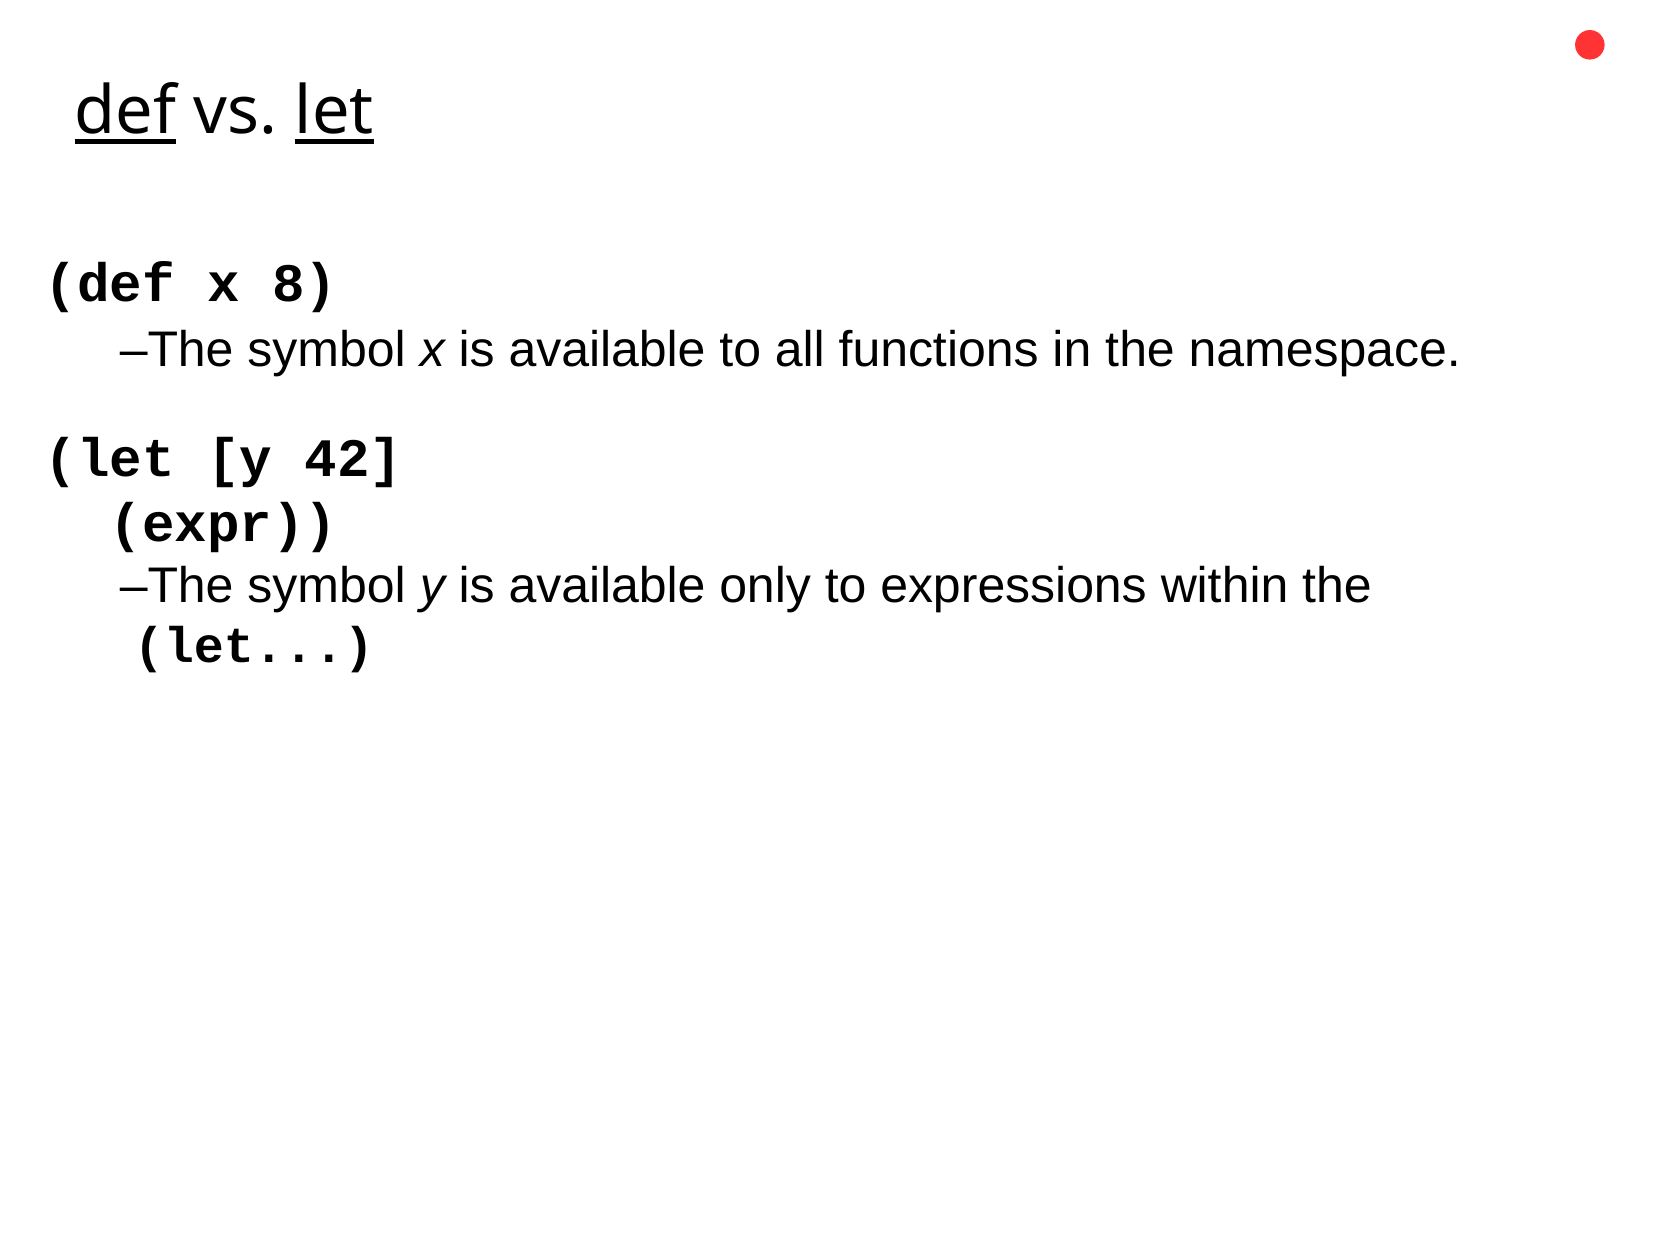

def vs. let
(def x 8)
	–The symbol x is available to all functions in the namespace.
(let [y 42]
 (expr))
	–The symbol y is available only to expressions within the
	 (let...)